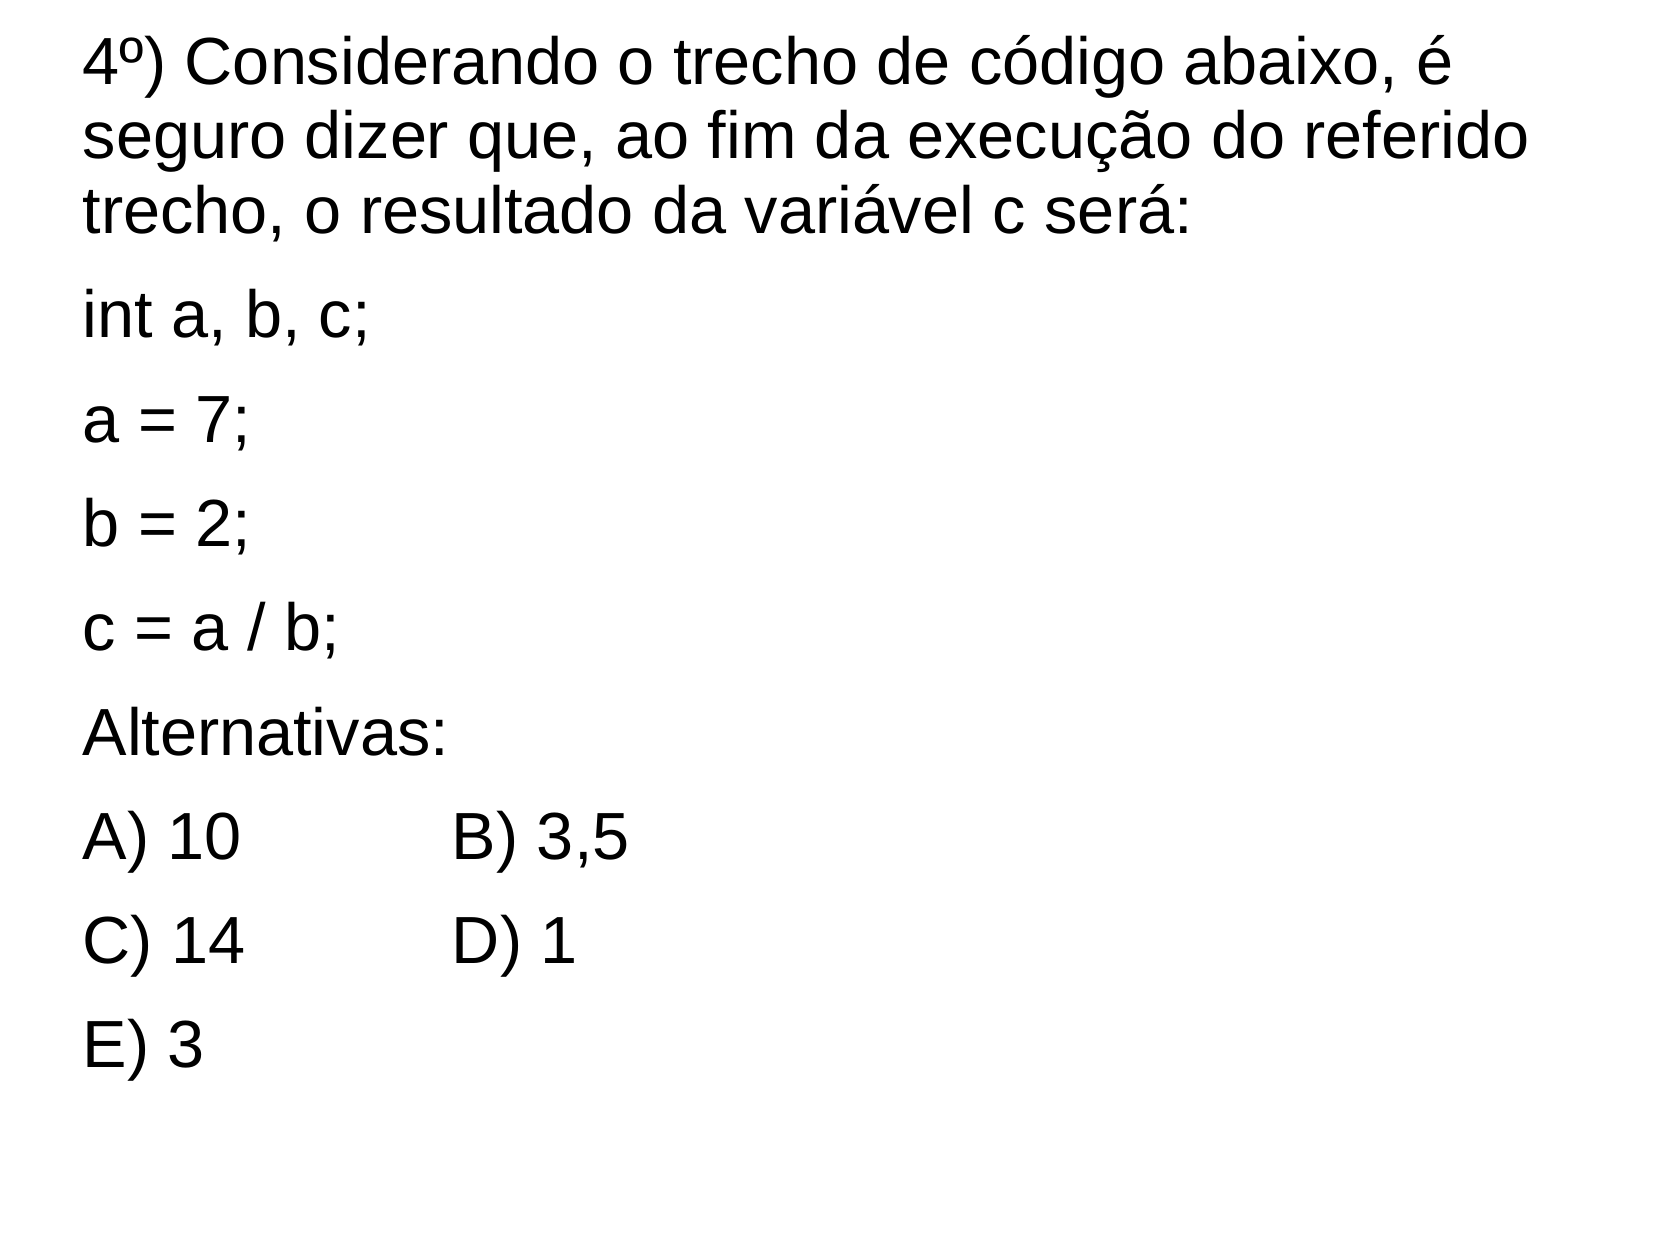

# 4º) Considerando o trecho de código abaixo, é seguro dizer que, ao fim da execução do referido trecho, o resultado da variável c será:
int a, b, c;
a = 7;
b = 2;
c = a / b;
Alternativas:
A) 10			B) 3,5
C) 14			D) 1
E) 3